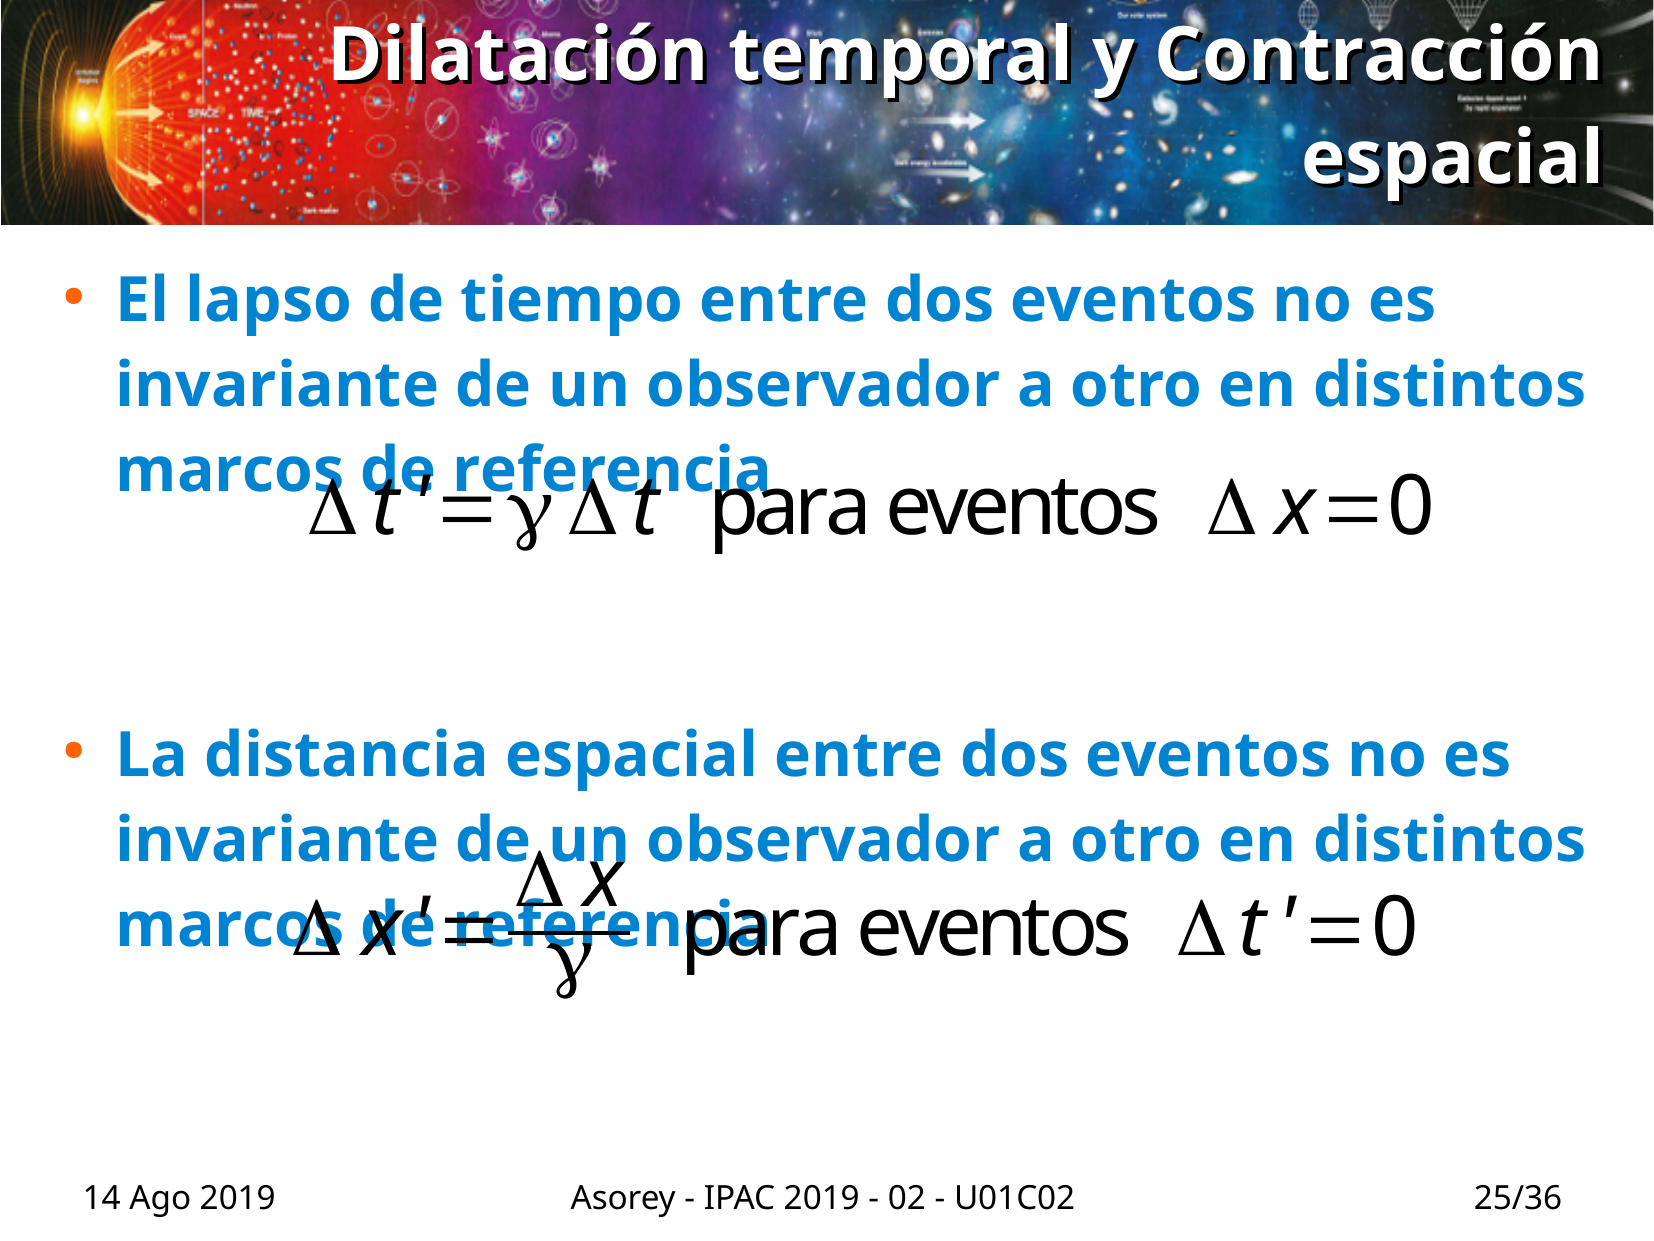

# Dilatación temporal y Contracción espacial
El lapso de tiempo entre dos eventos no es invariante de un observador a otro en distintos marcos de referencia
La distancia espacial entre dos eventos no es invariante de un observador a otro en distintos marcos de referencia
14 Ago 2019
Asorey - IPAC 2019 - 02 - U01C02
25